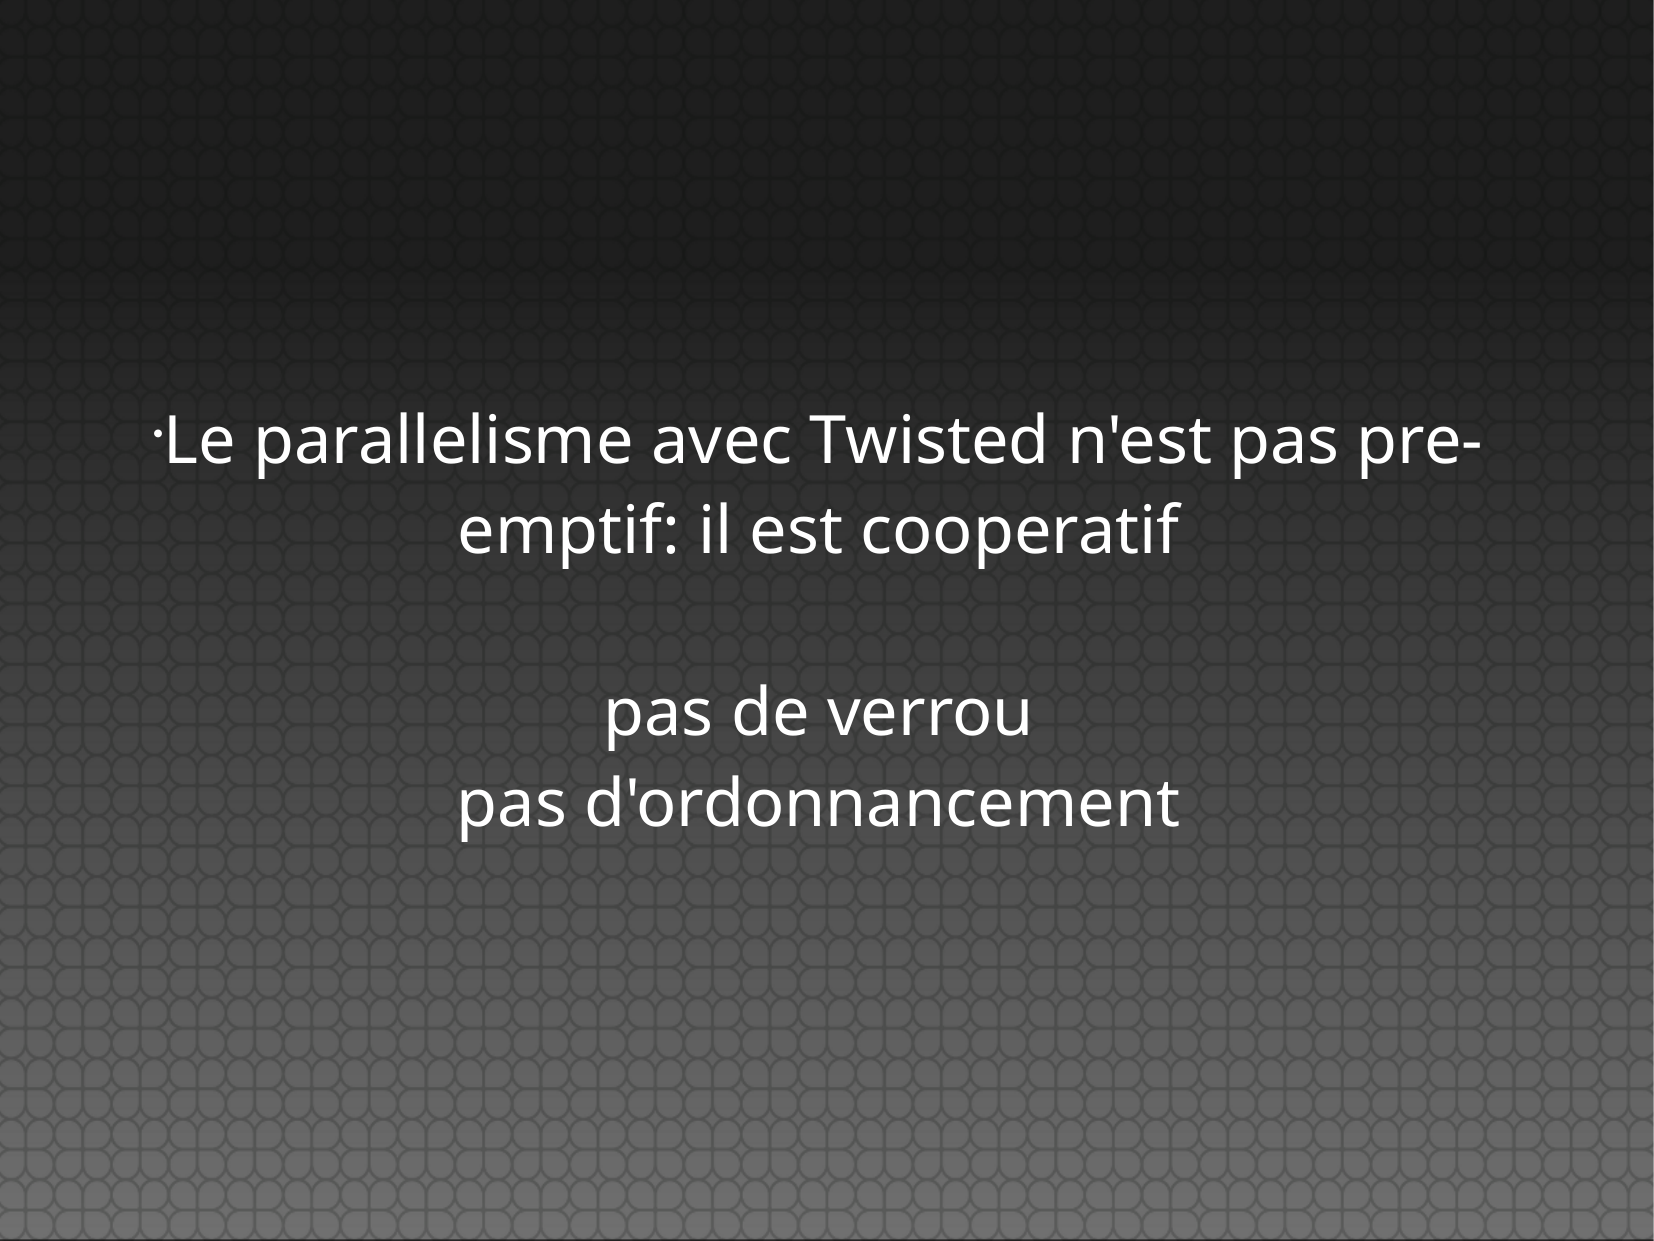

# Le parallelisme avec Twisted n'est pas pre-emptif: il est cooperatif pas de verrou pas d'ordonnancement